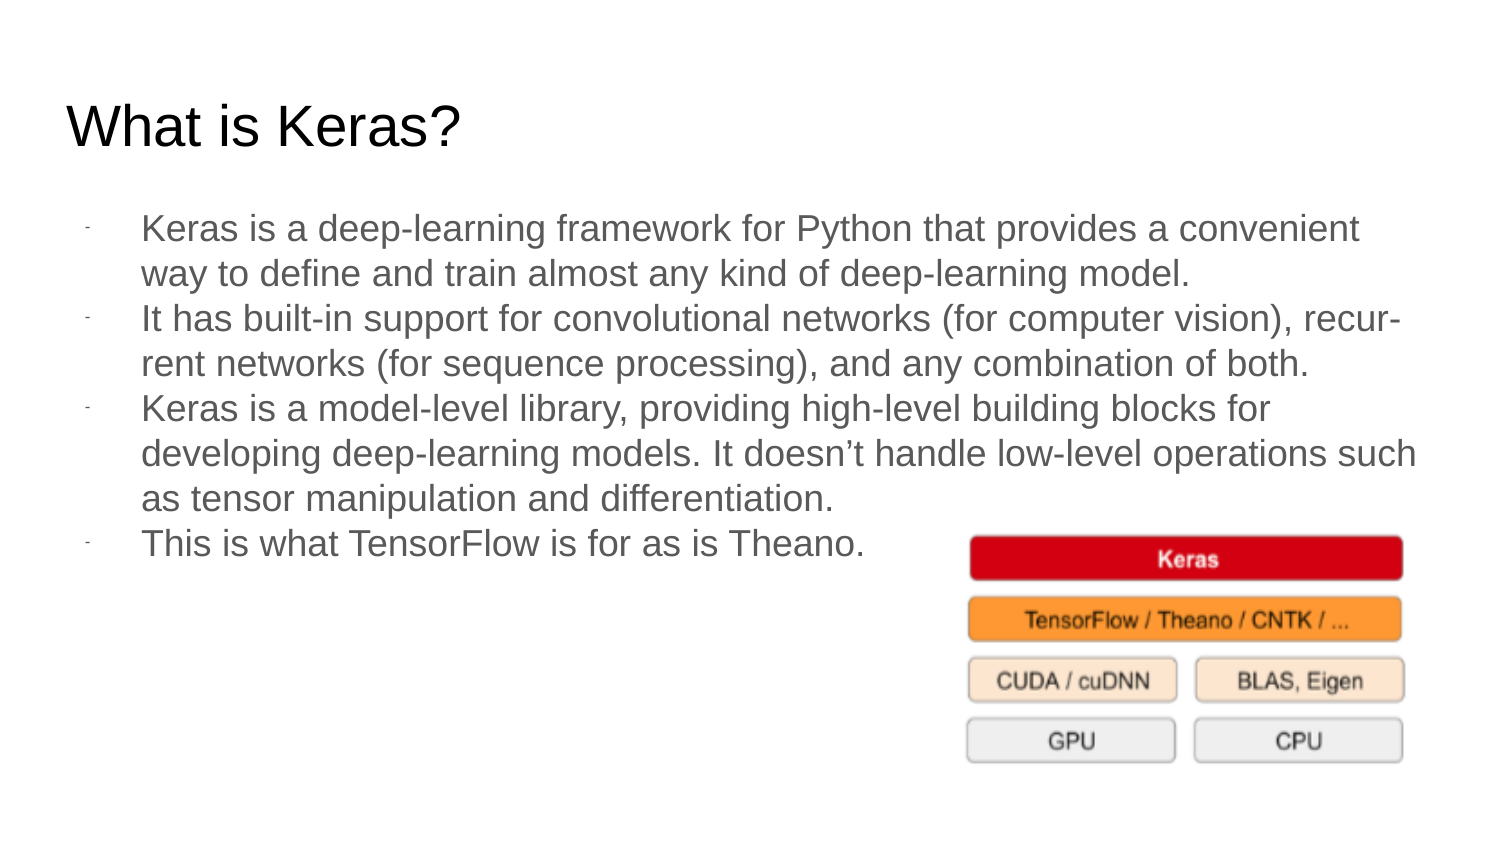

# What is Keras?
Keras is a deep-learning framework for Python that provides a convenient way to define and train almost any kind of deep-learning model.
It has built-in support for convolutional networks (for computer vision), recur-
rent networks (for sequence processing), and any combination of both.
Keras is a model-level library, providing high-level building blocks for developing deep-learning models. It doesn’t handle low-level operations such as tensor manipulation and differentiation.
This is what TensorFlow is for as is Theano.